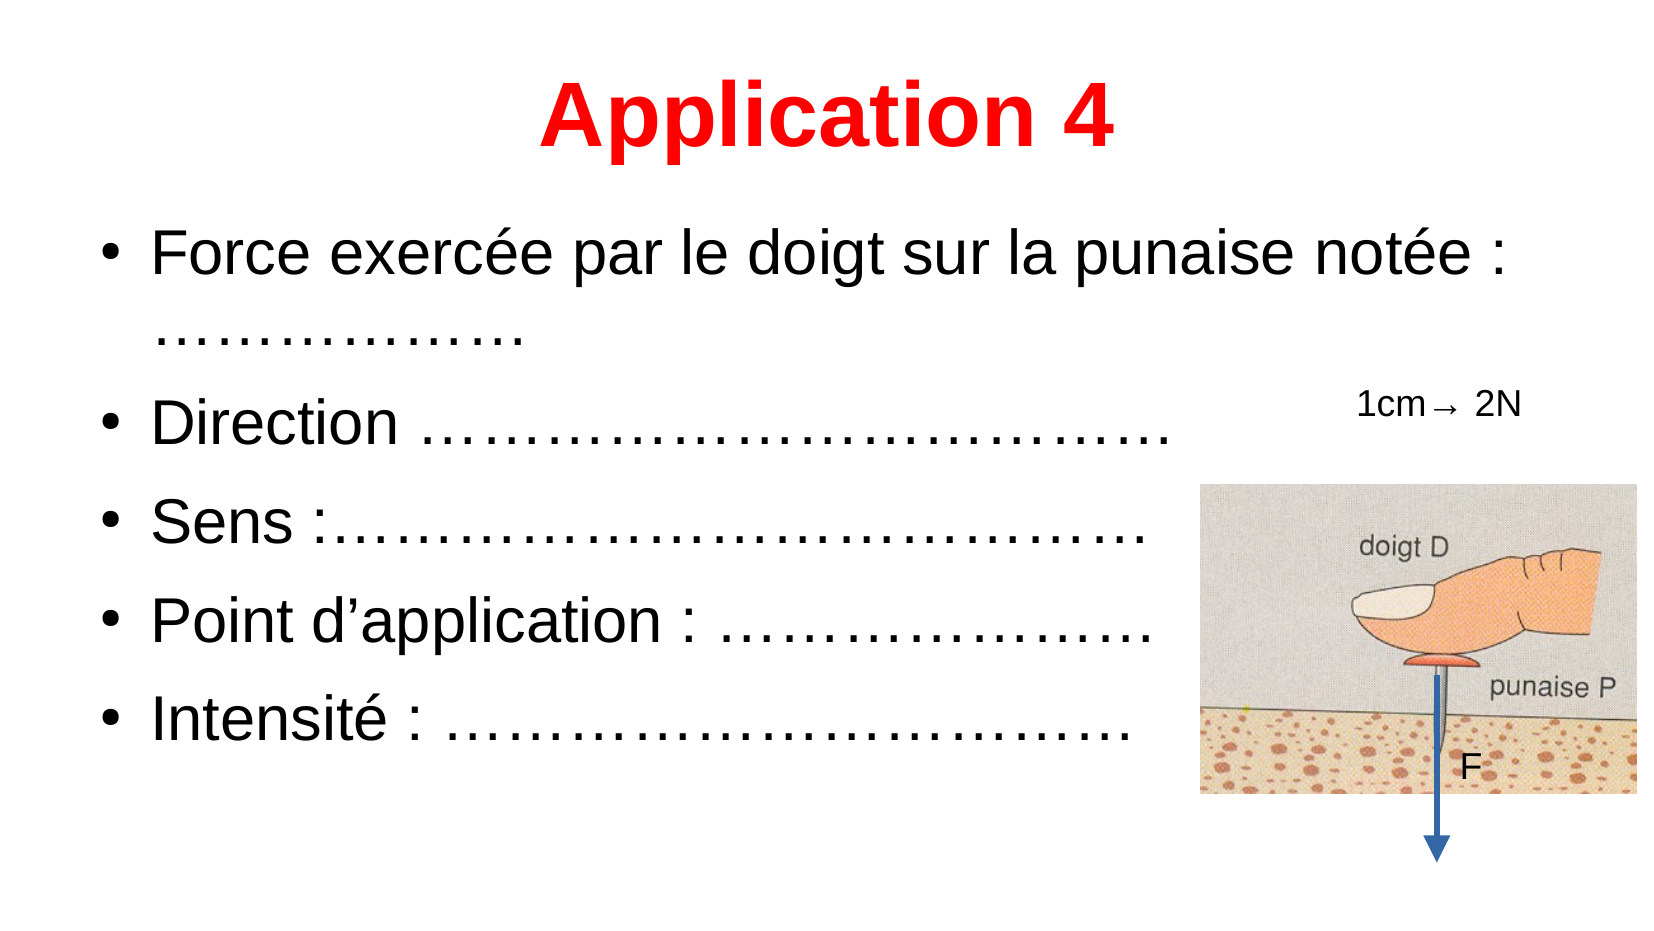

# Application 4
Force exercée par le doigt sur la punaise notée : ………………
Direction ………………………………
Sens :…………………………………
Point d’application : …………………
Intensité : ……………………………
1cm→ 2N
F